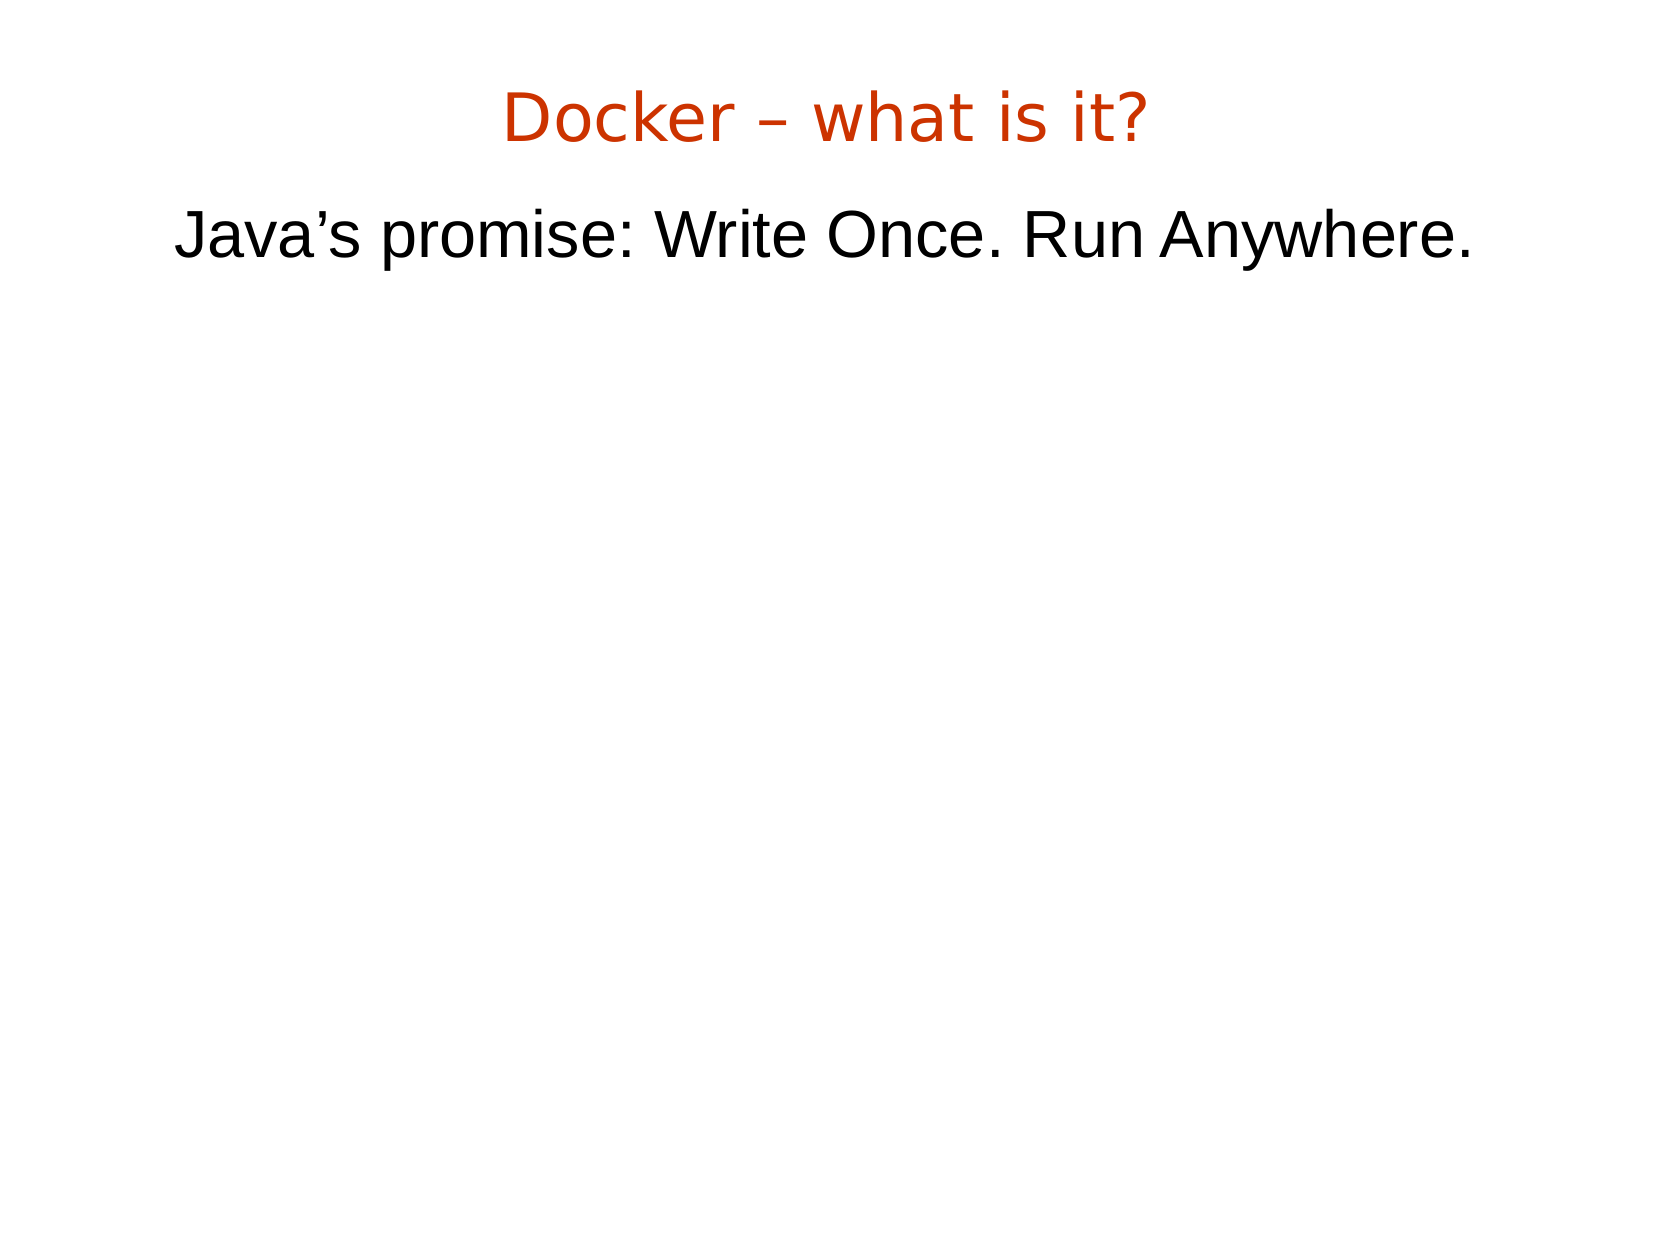

Docker – what is it?
Java’s promise: Write Once. Run Anywhere.